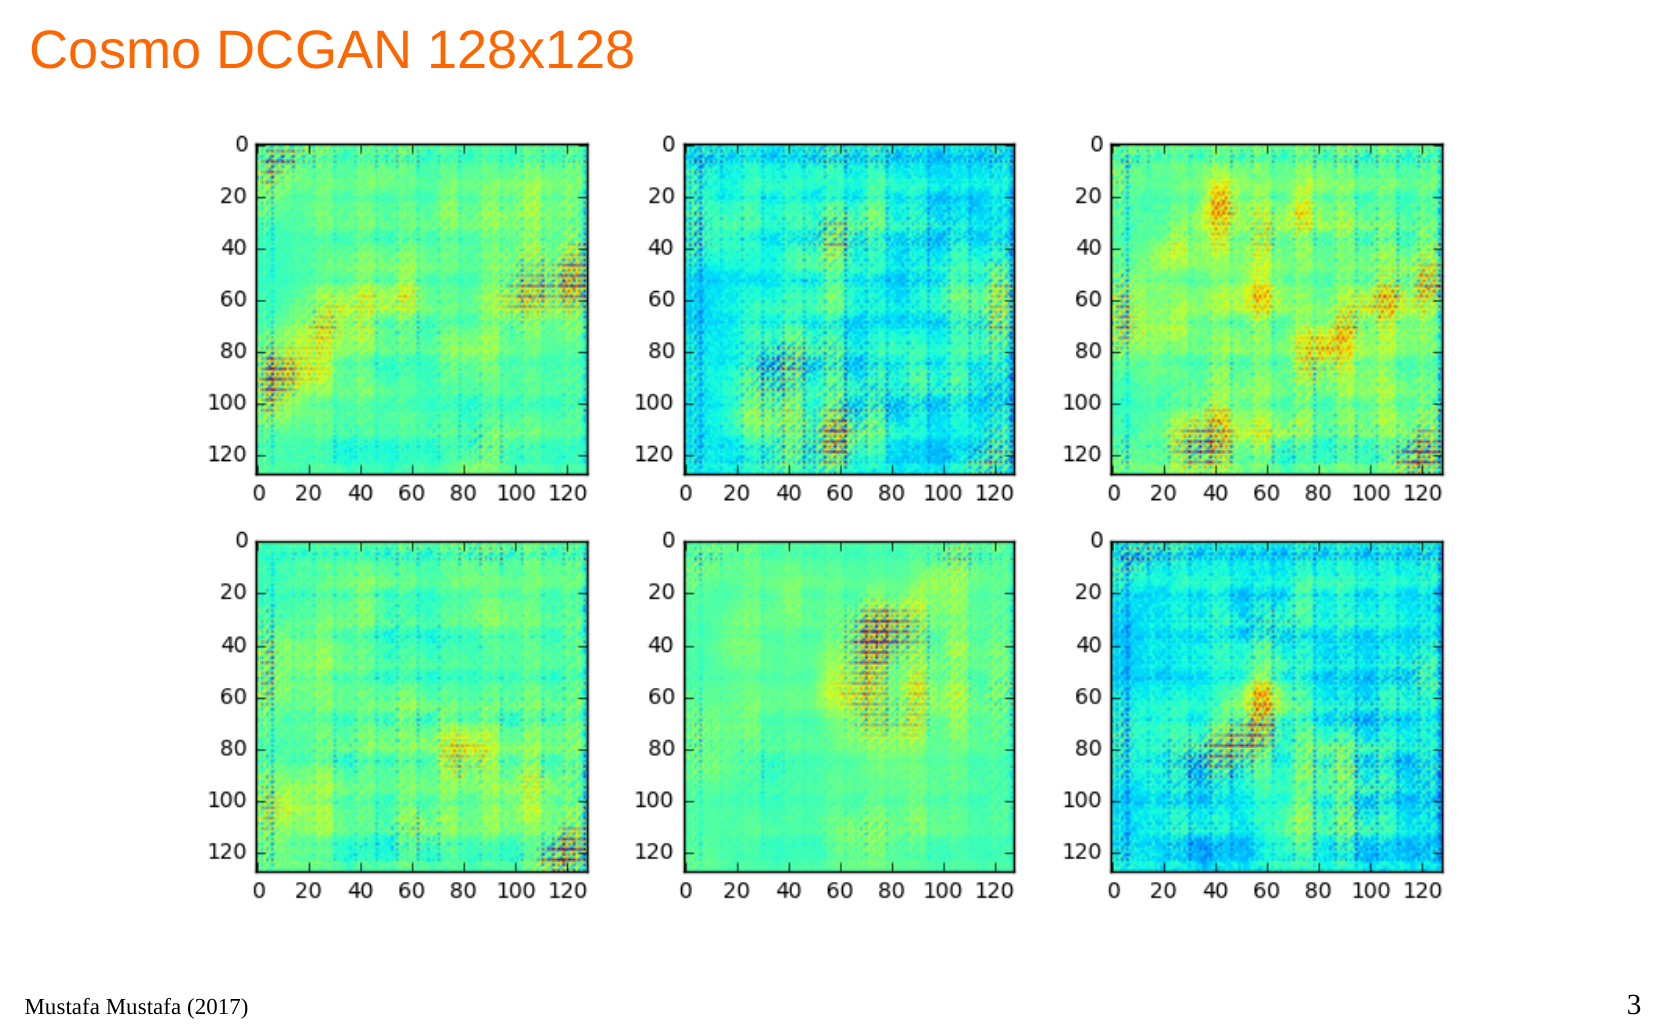

# Cosmo DCGAN 128x128
3
Mustafa Mustafa (2017)